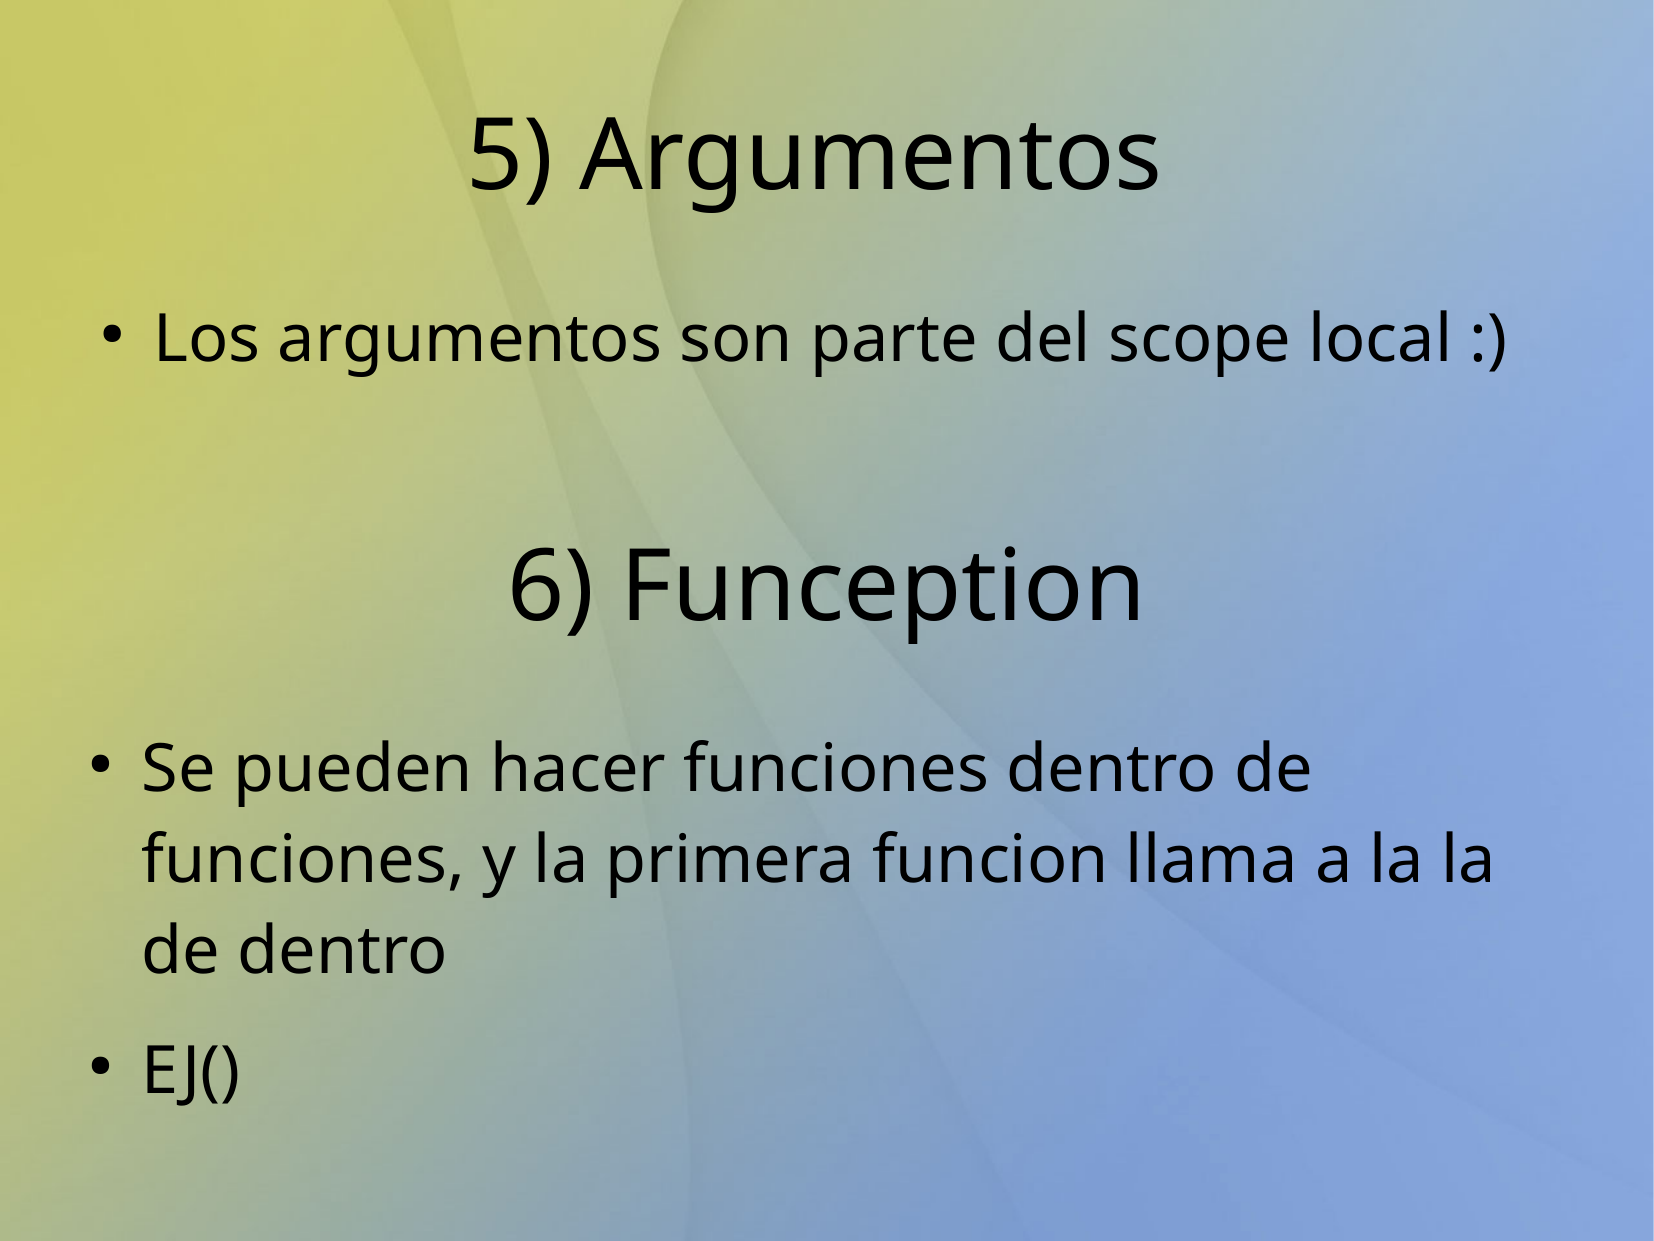

5) Argumentos
Los argumentos son parte del scope local :)
# 6) Funception
Se pueden hacer funciones dentro de funciones, y la primera funcion llama a la la de dentro
EJ()